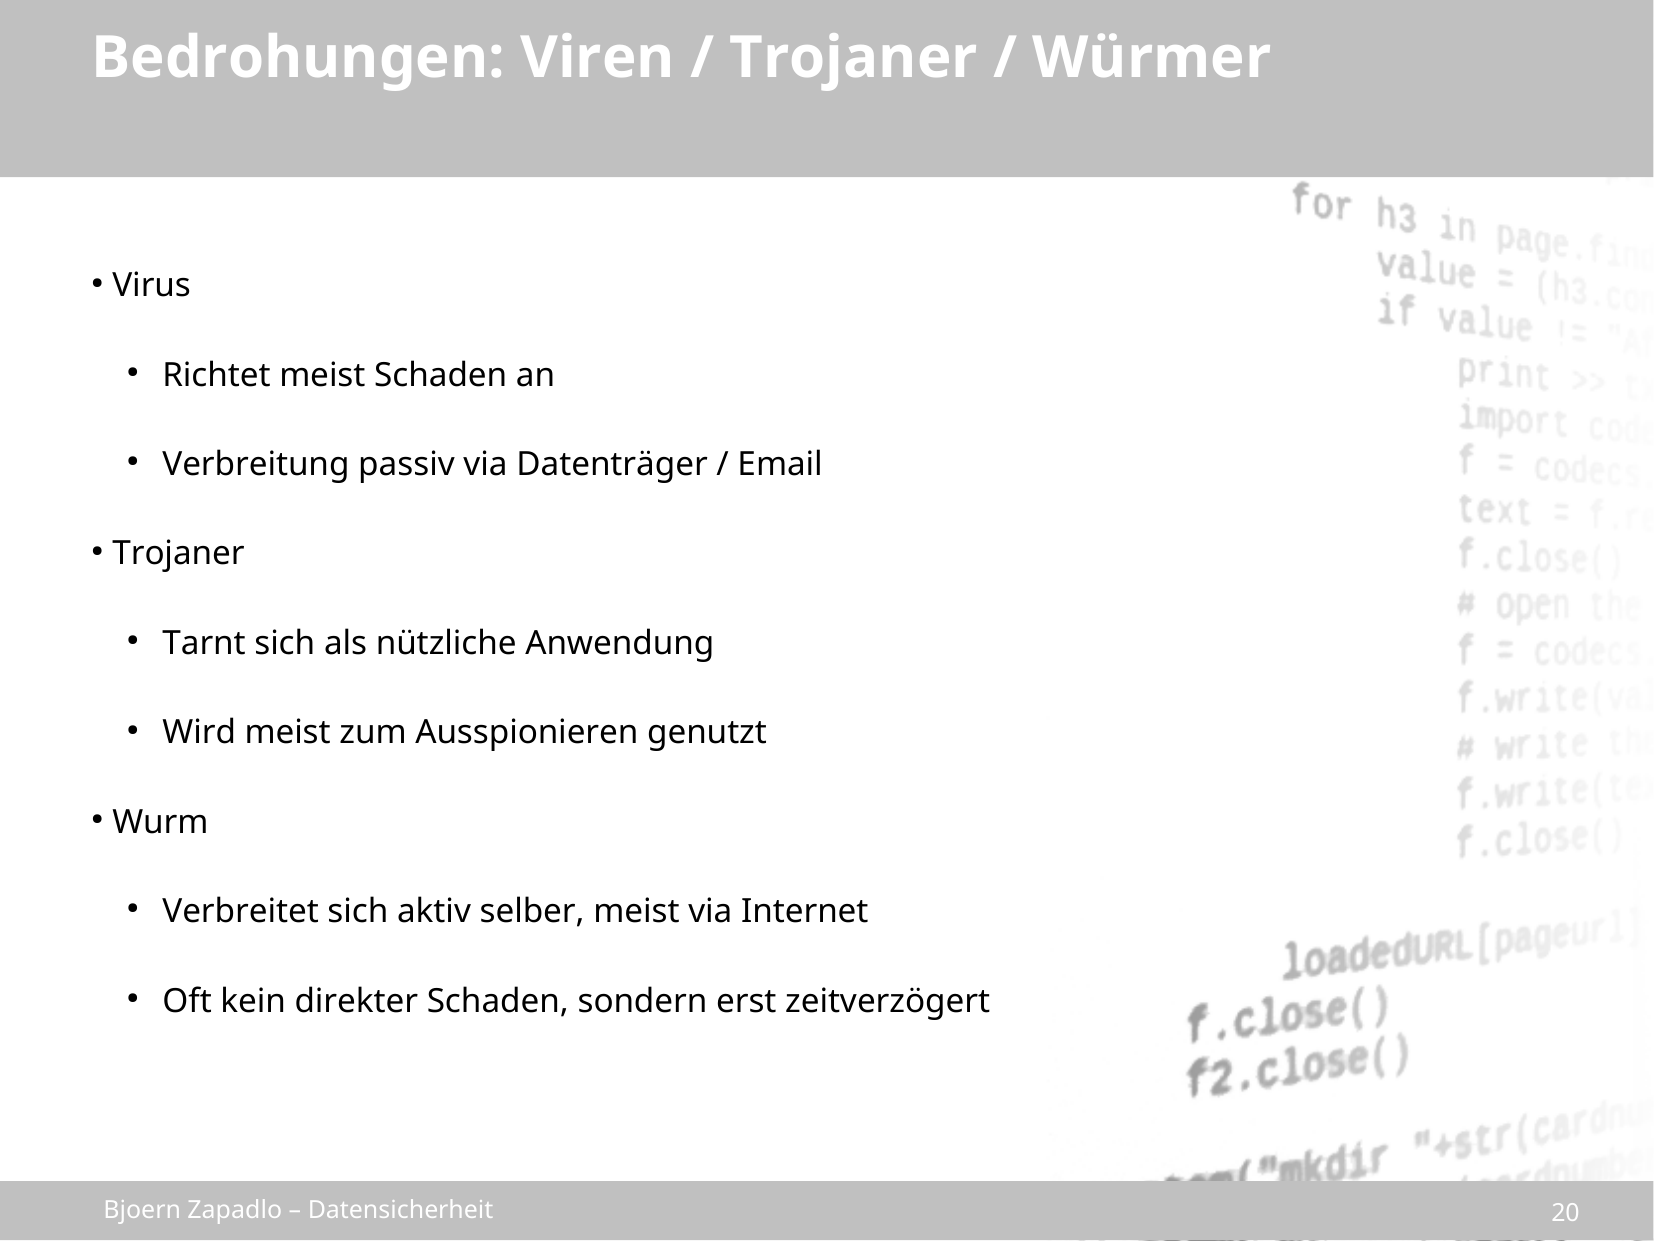

Bedrohungen: Viren / Trojaner / Würmer
 Virus
Richtet meist Schaden an
Verbreitung passiv via Datenträger / Email
 Trojaner
Tarnt sich als nützliche Anwendung
Wird meist zum Ausspionieren genutzt
 Wurm
Verbreitet sich aktiv selber, meist via Internet
Oft kein direkter Schaden, sondern erst zeitverzögert